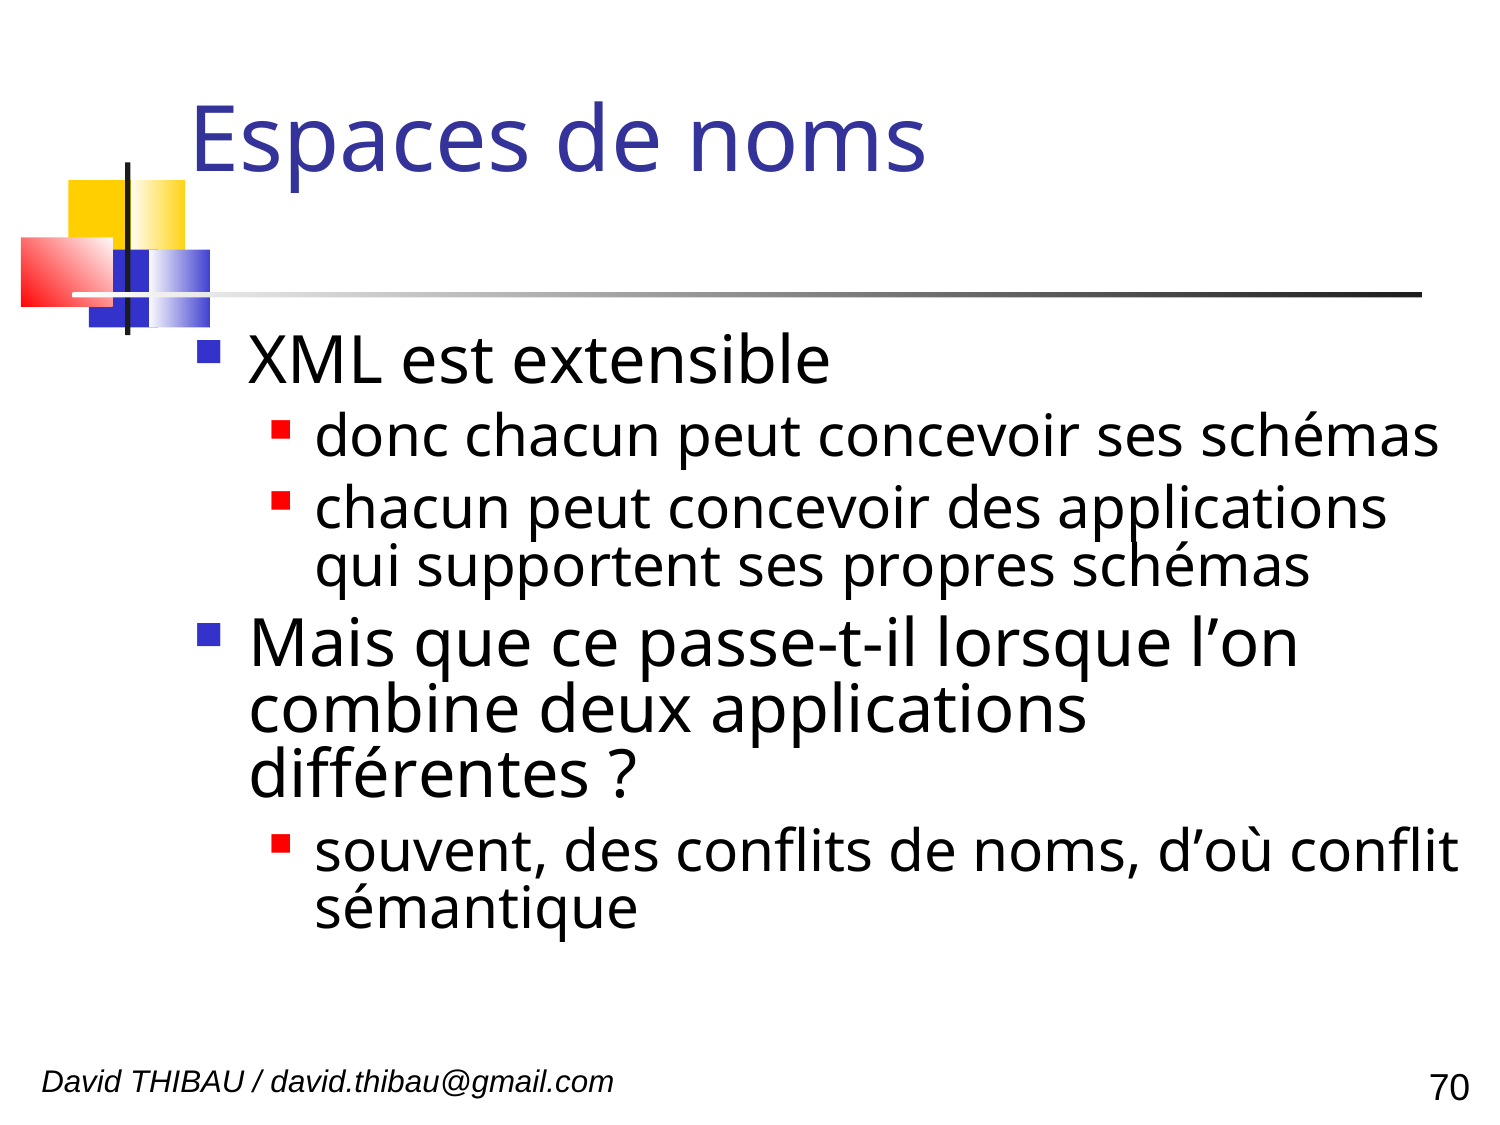

# Espaces de noms
XML est extensible
donc chacun peut concevoir ses schémas
chacun peut concevoir des applications qui supportent ses propres schémas
Mais que ce passe-t-il lorsque l’on combine deux applications différentes ?
souvent, des conflits de noms, d’où conflit sémantique